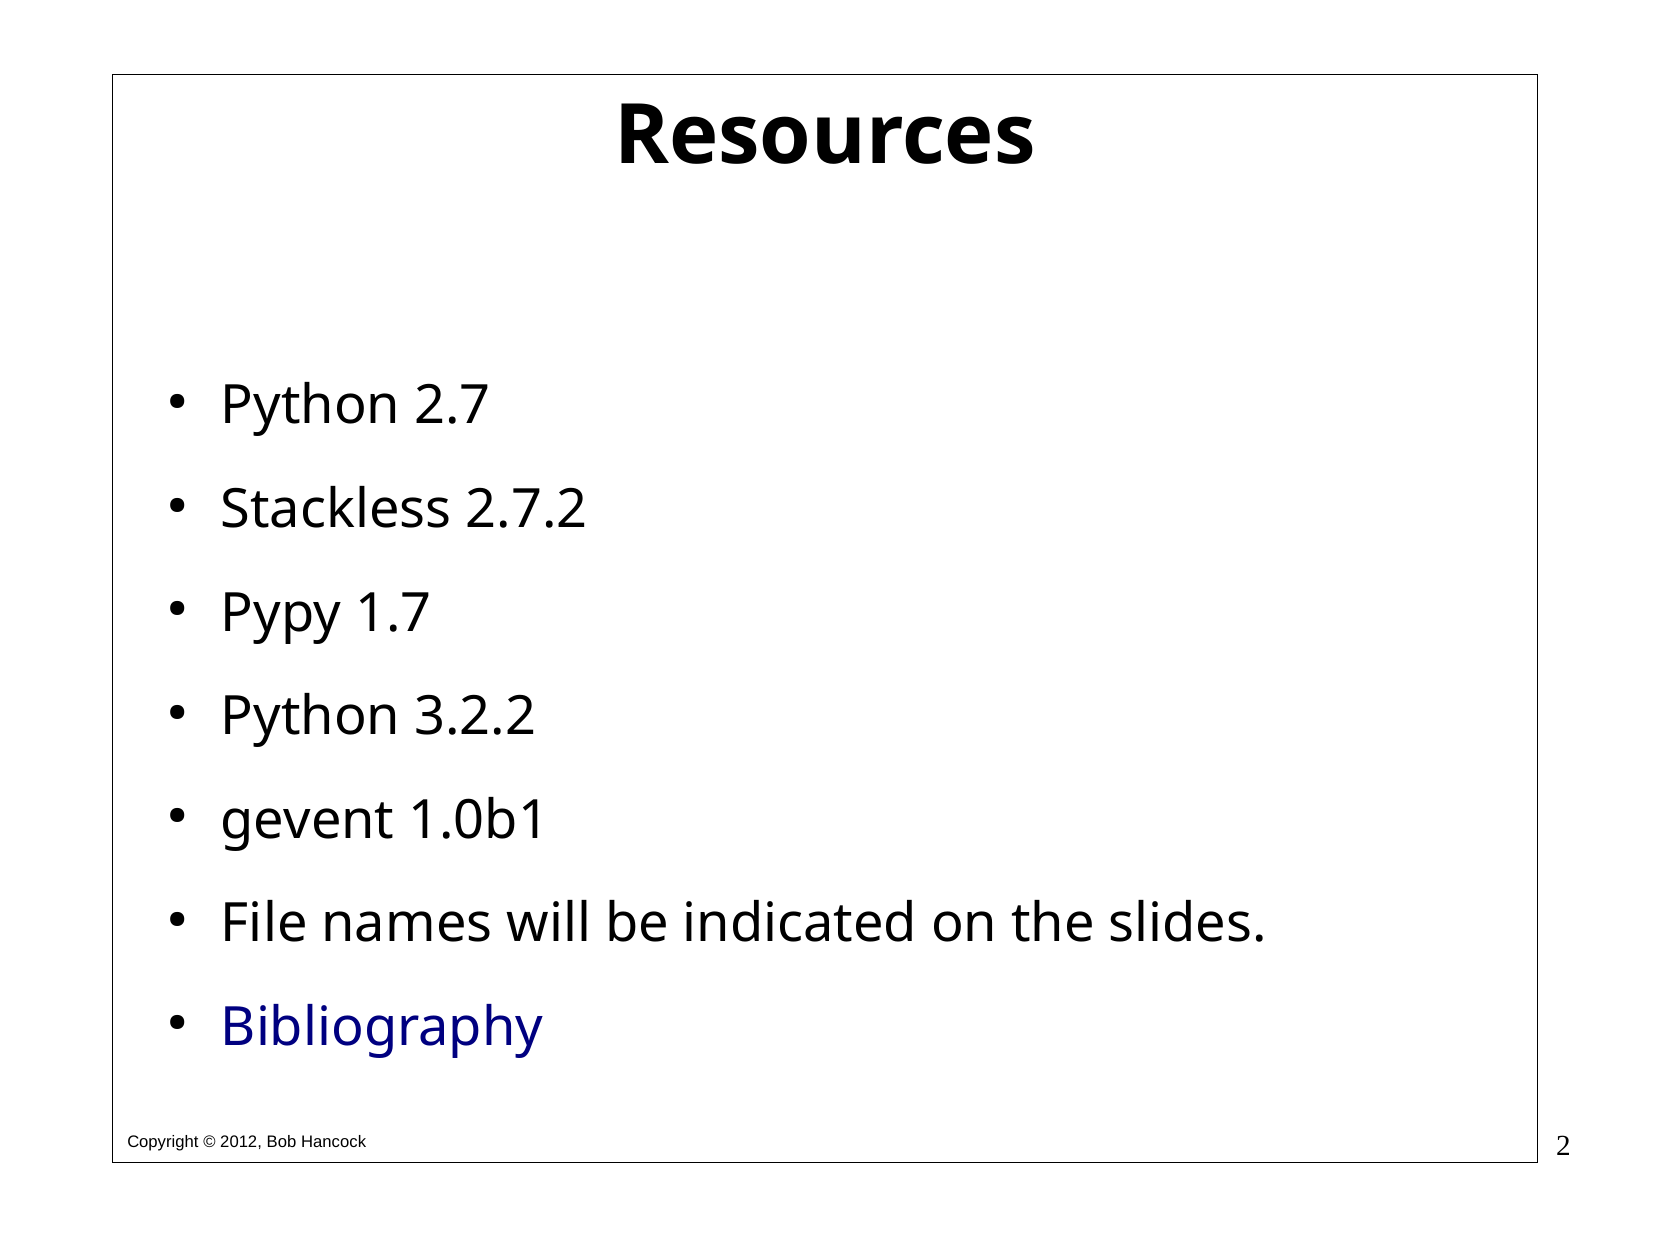

# Resources
Python 2.7
Stackless 2.7.2
Pypy 1.7
Python 3.2.2
gevent 1.0b1
File names will be indicated on the slides.
Bibliography
Copyright © 2012, Bob Hancock
2